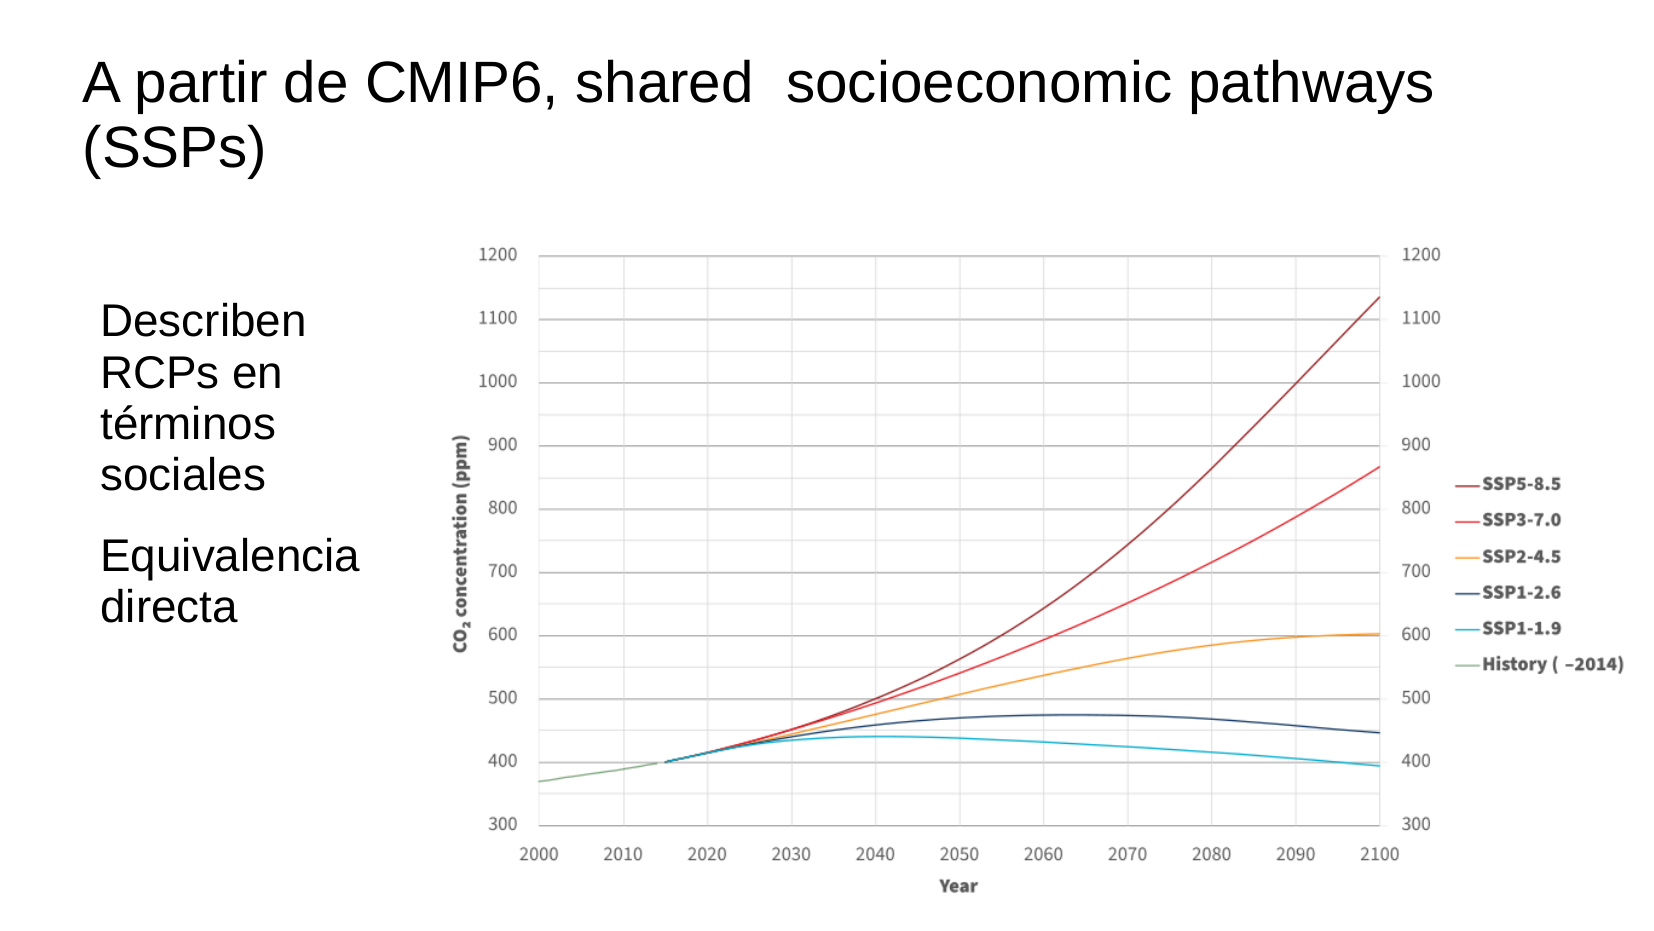

# A partir de CMIP6, shared socioeconomic pathways (SSPs)
Describen RCPs en términos sociales
Equivalencia directa